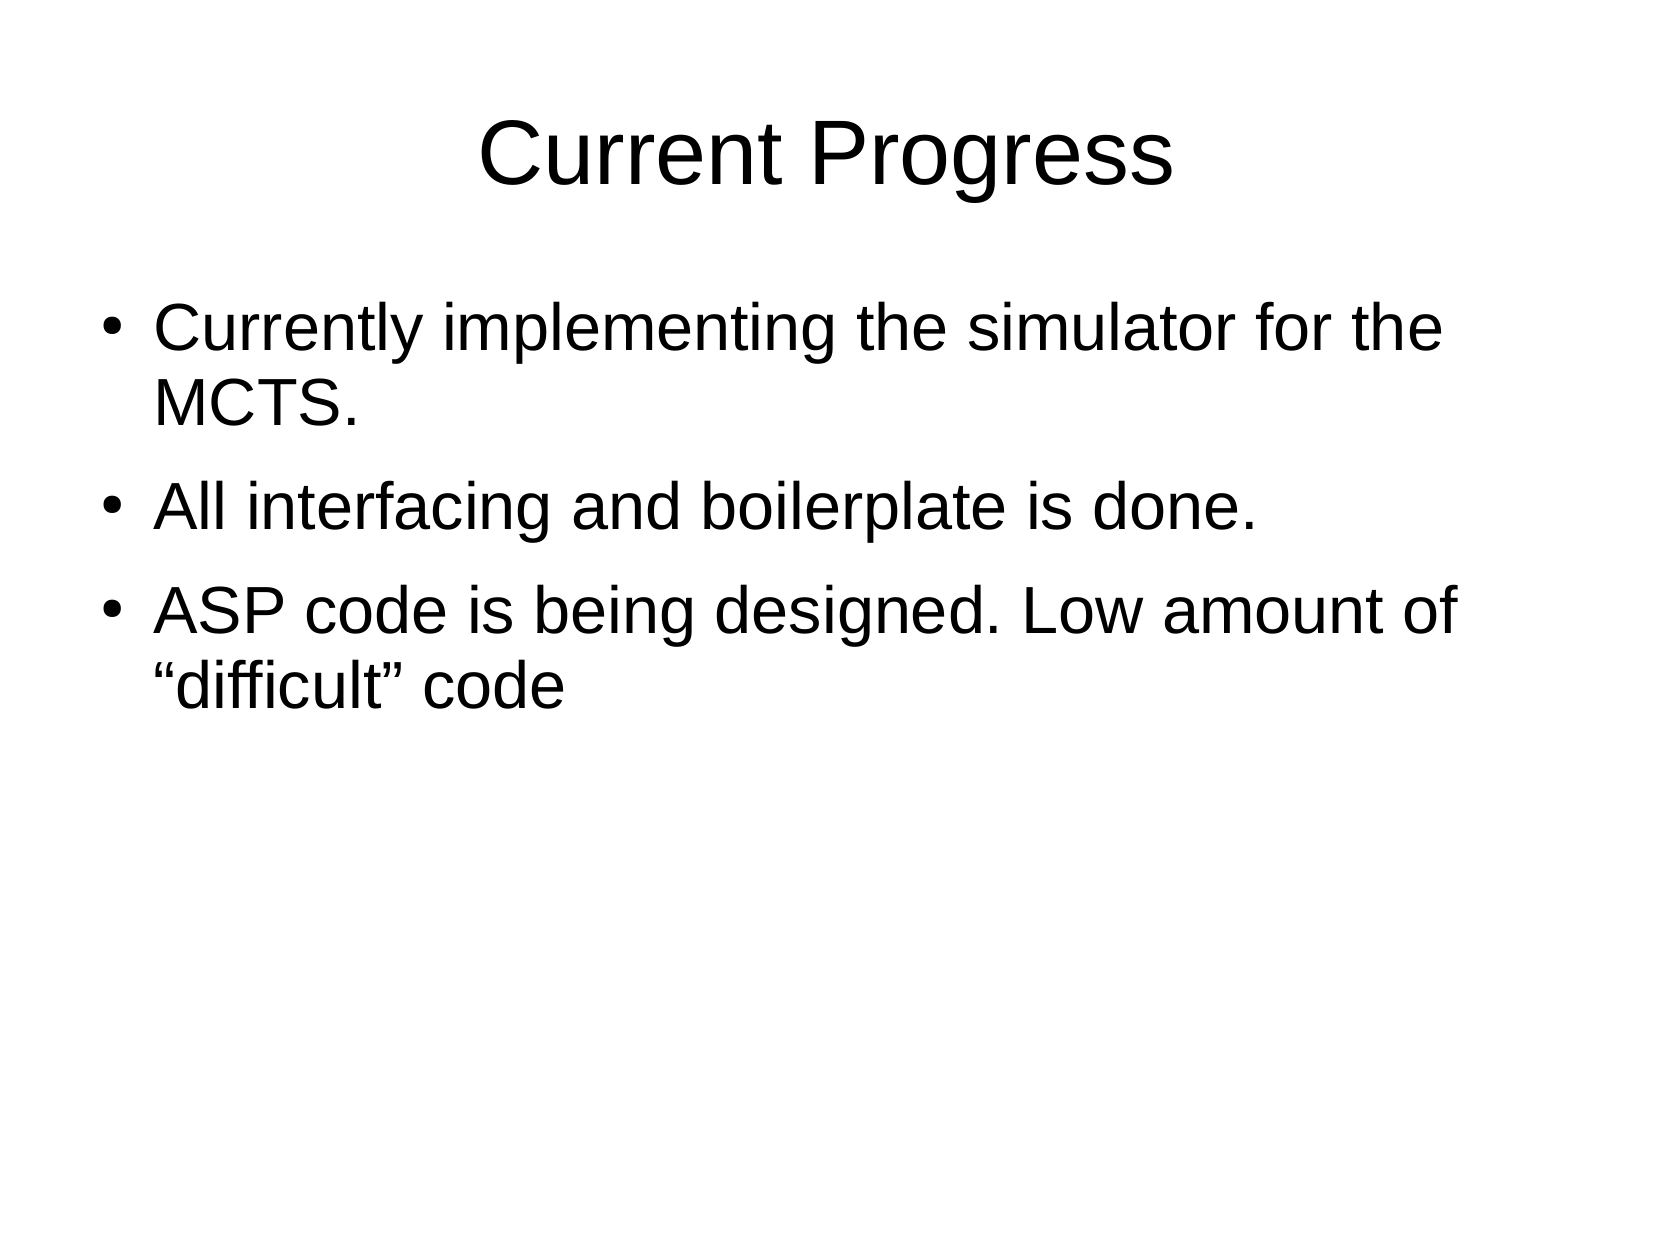

# Current Progress
Currently implementing the simulator for the MCTS.
All interfacing and boilerplate is done.
ASP code is being designed. Low amount of “difficult” code